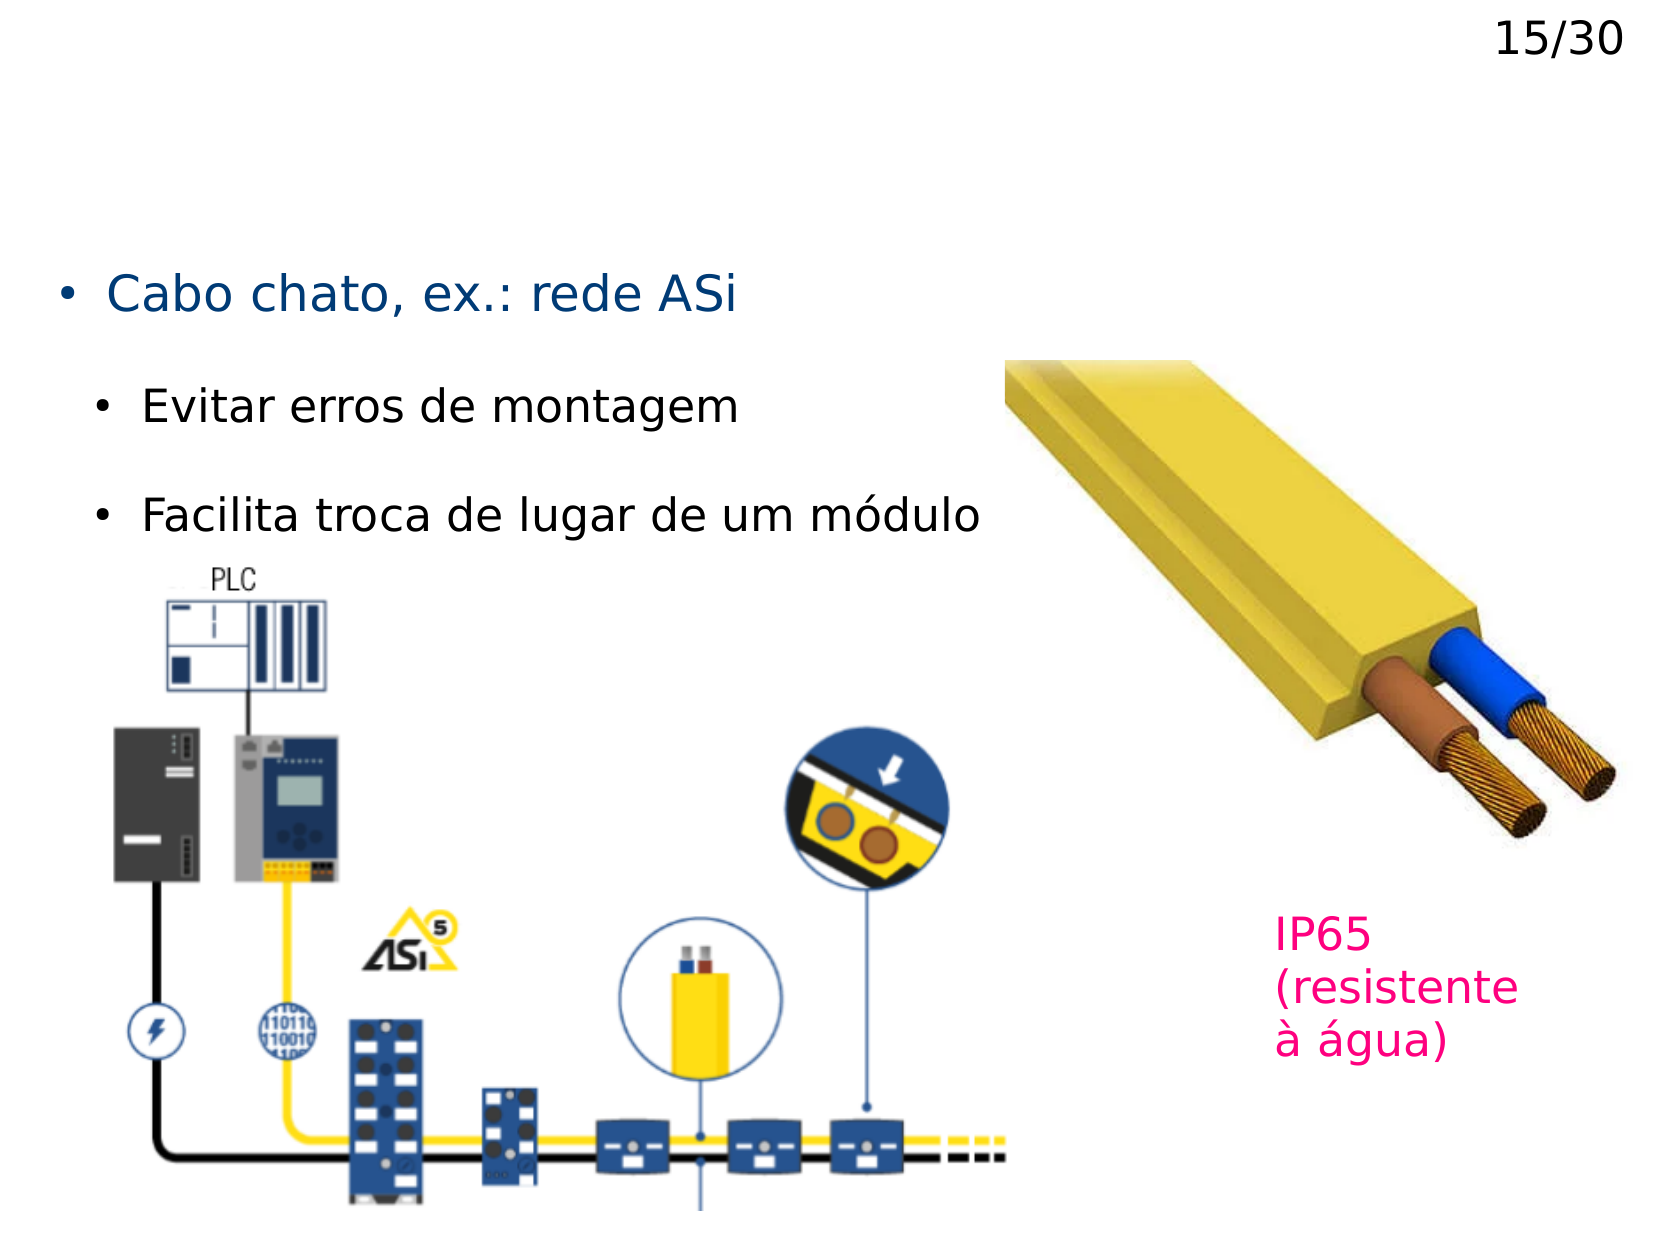

15
#
Cabo chato, ex.: rede ASi
Evitar erros de montagem
Facilita troca de lugar de um módulo
IP65 (resistente à água)